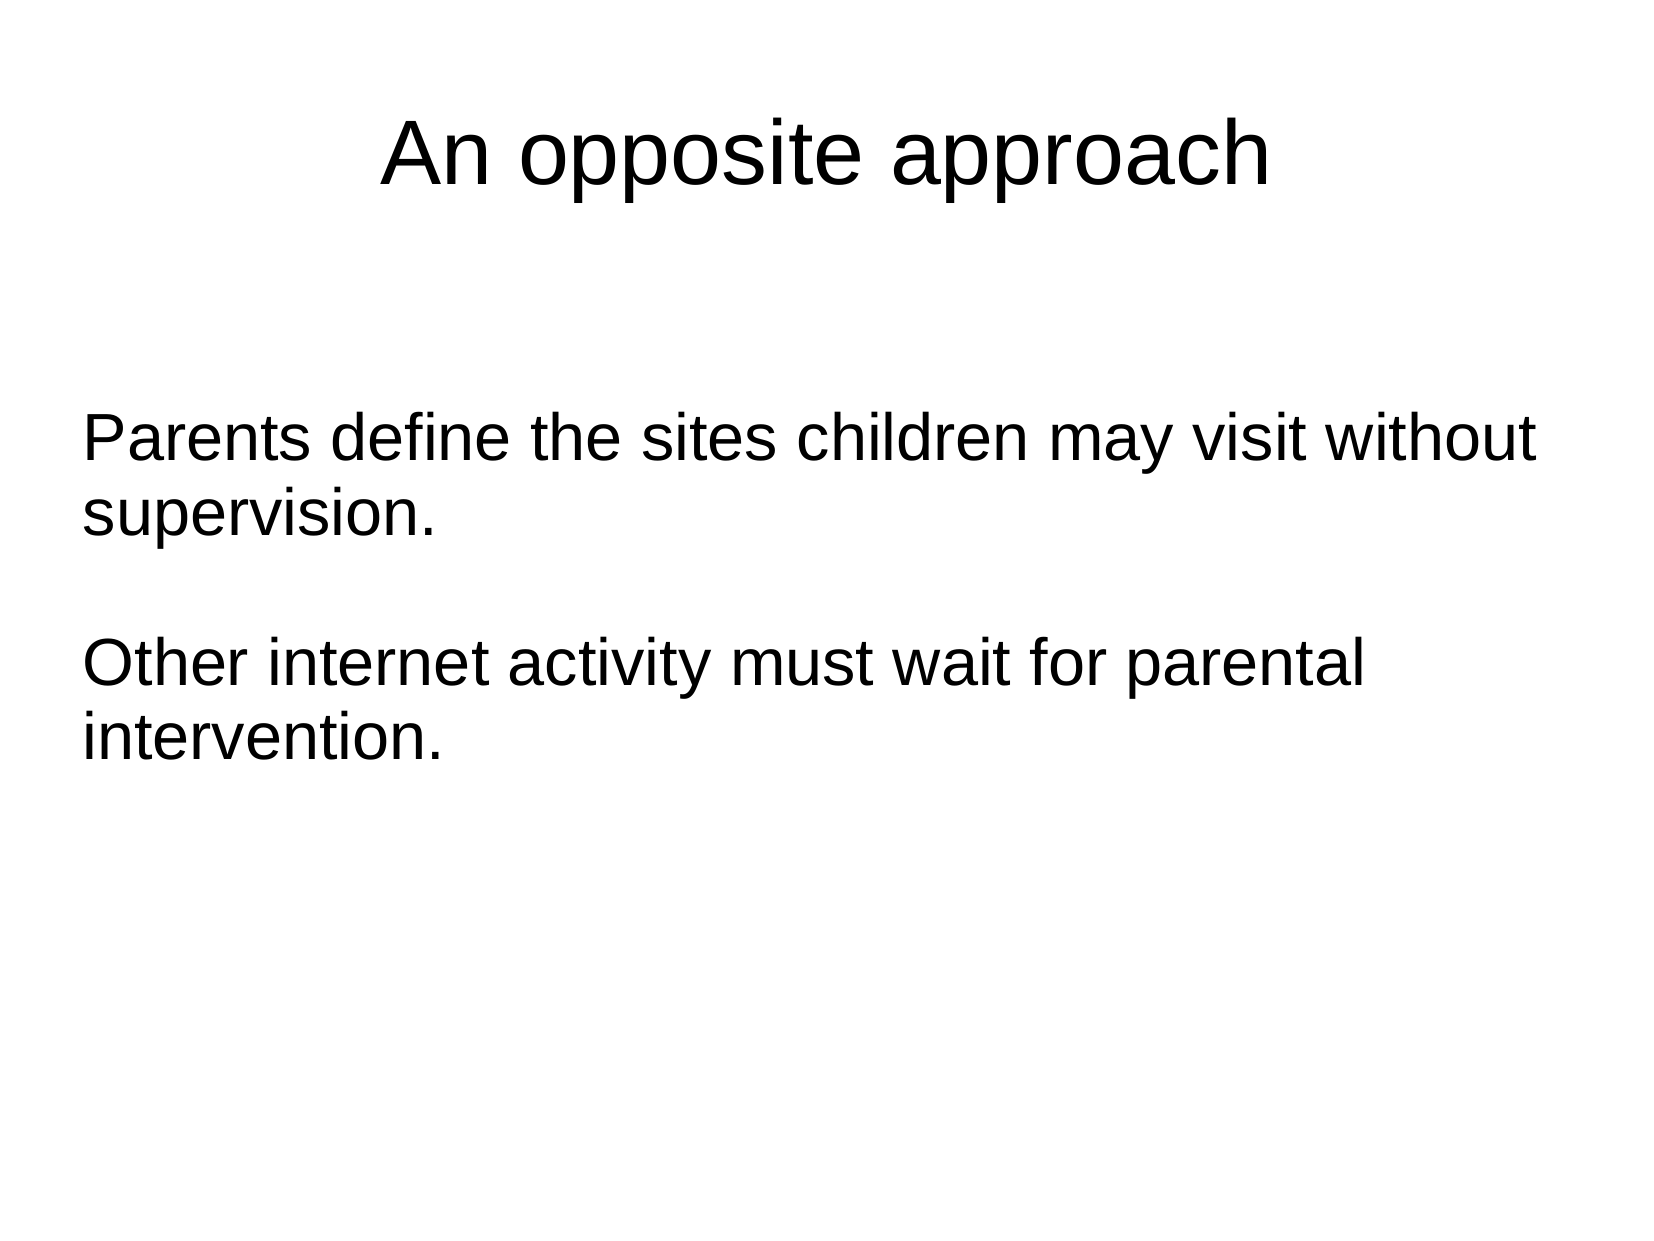

# An opposite approach
Parents define the sites children may visit without supervision.
Other internet activity must wait for parental intervention.